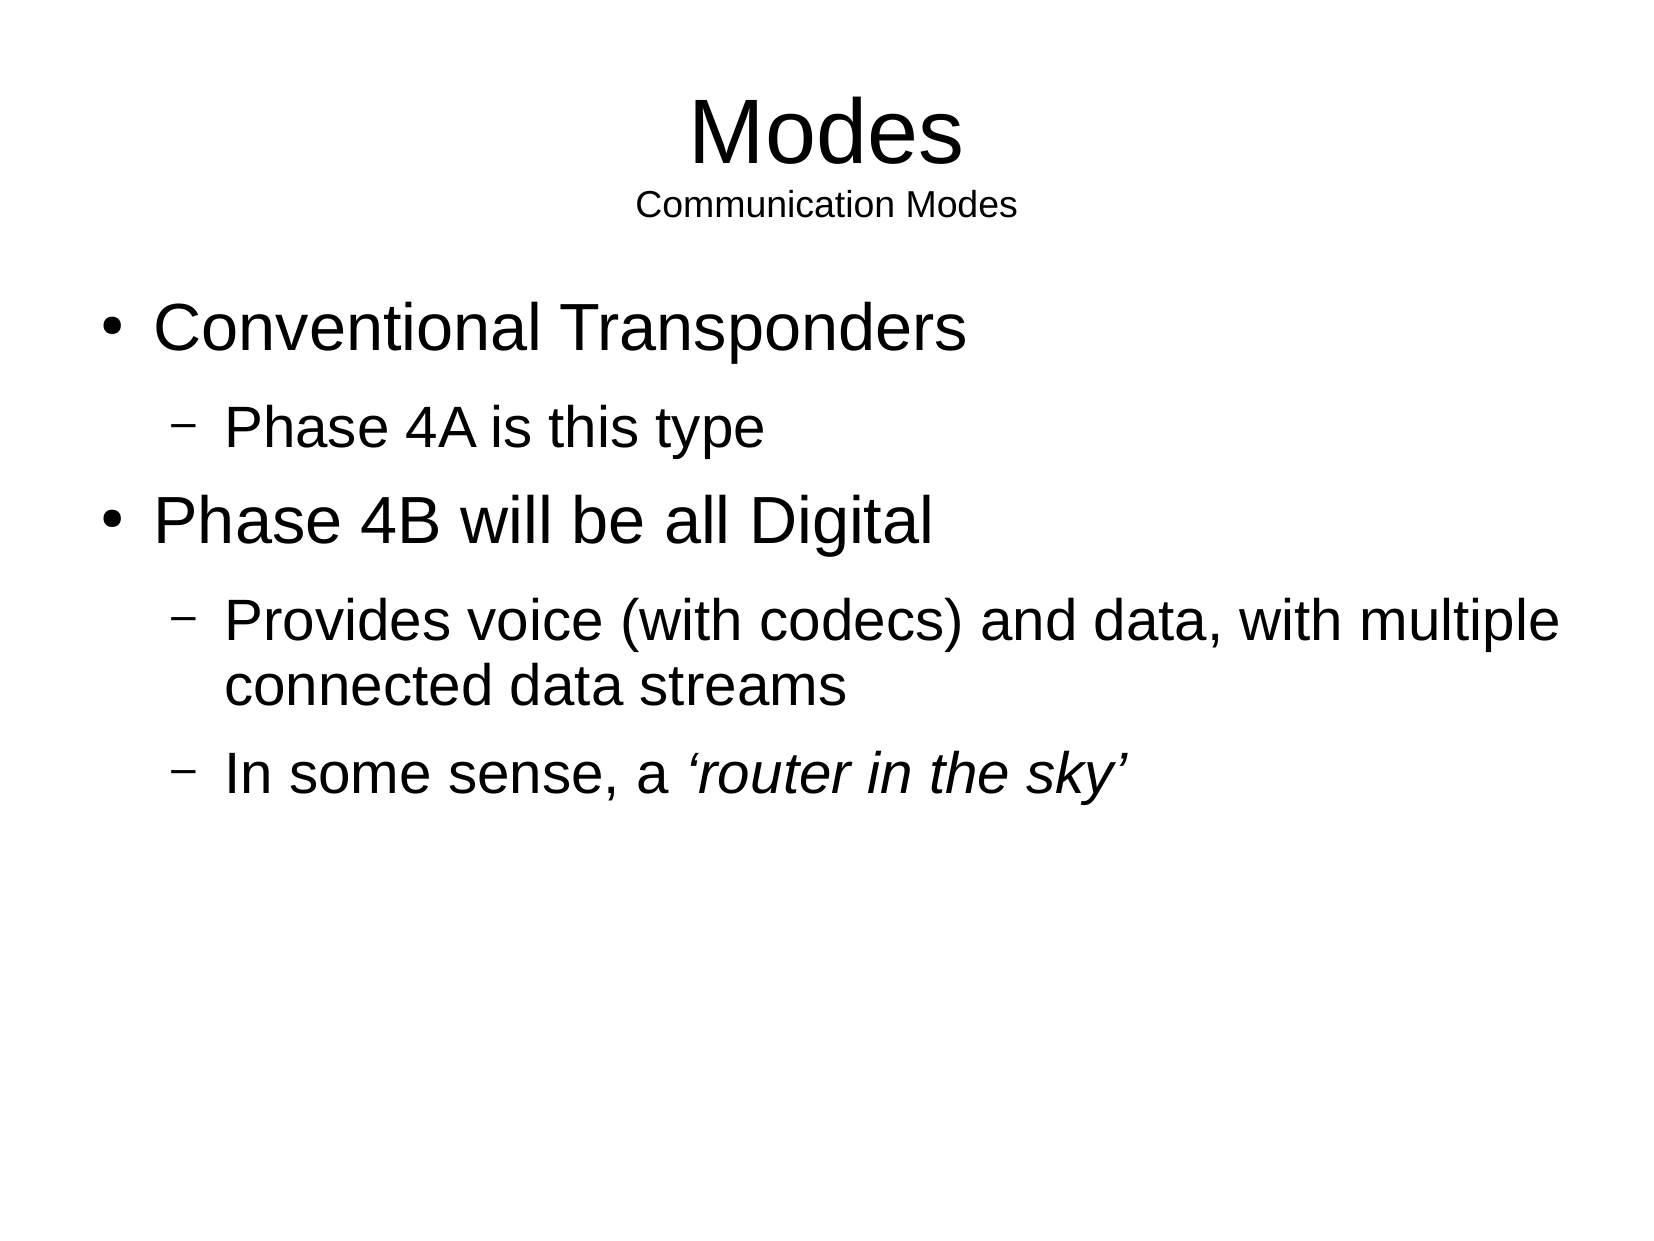

# Modes Communication Modes
Conventional Transponders
Phase 4A is this type
Phase 4B will be all Digital
Provides voice (with codecs) and data, with multiple connected data streams
In some sense, a ‘router in the sky’